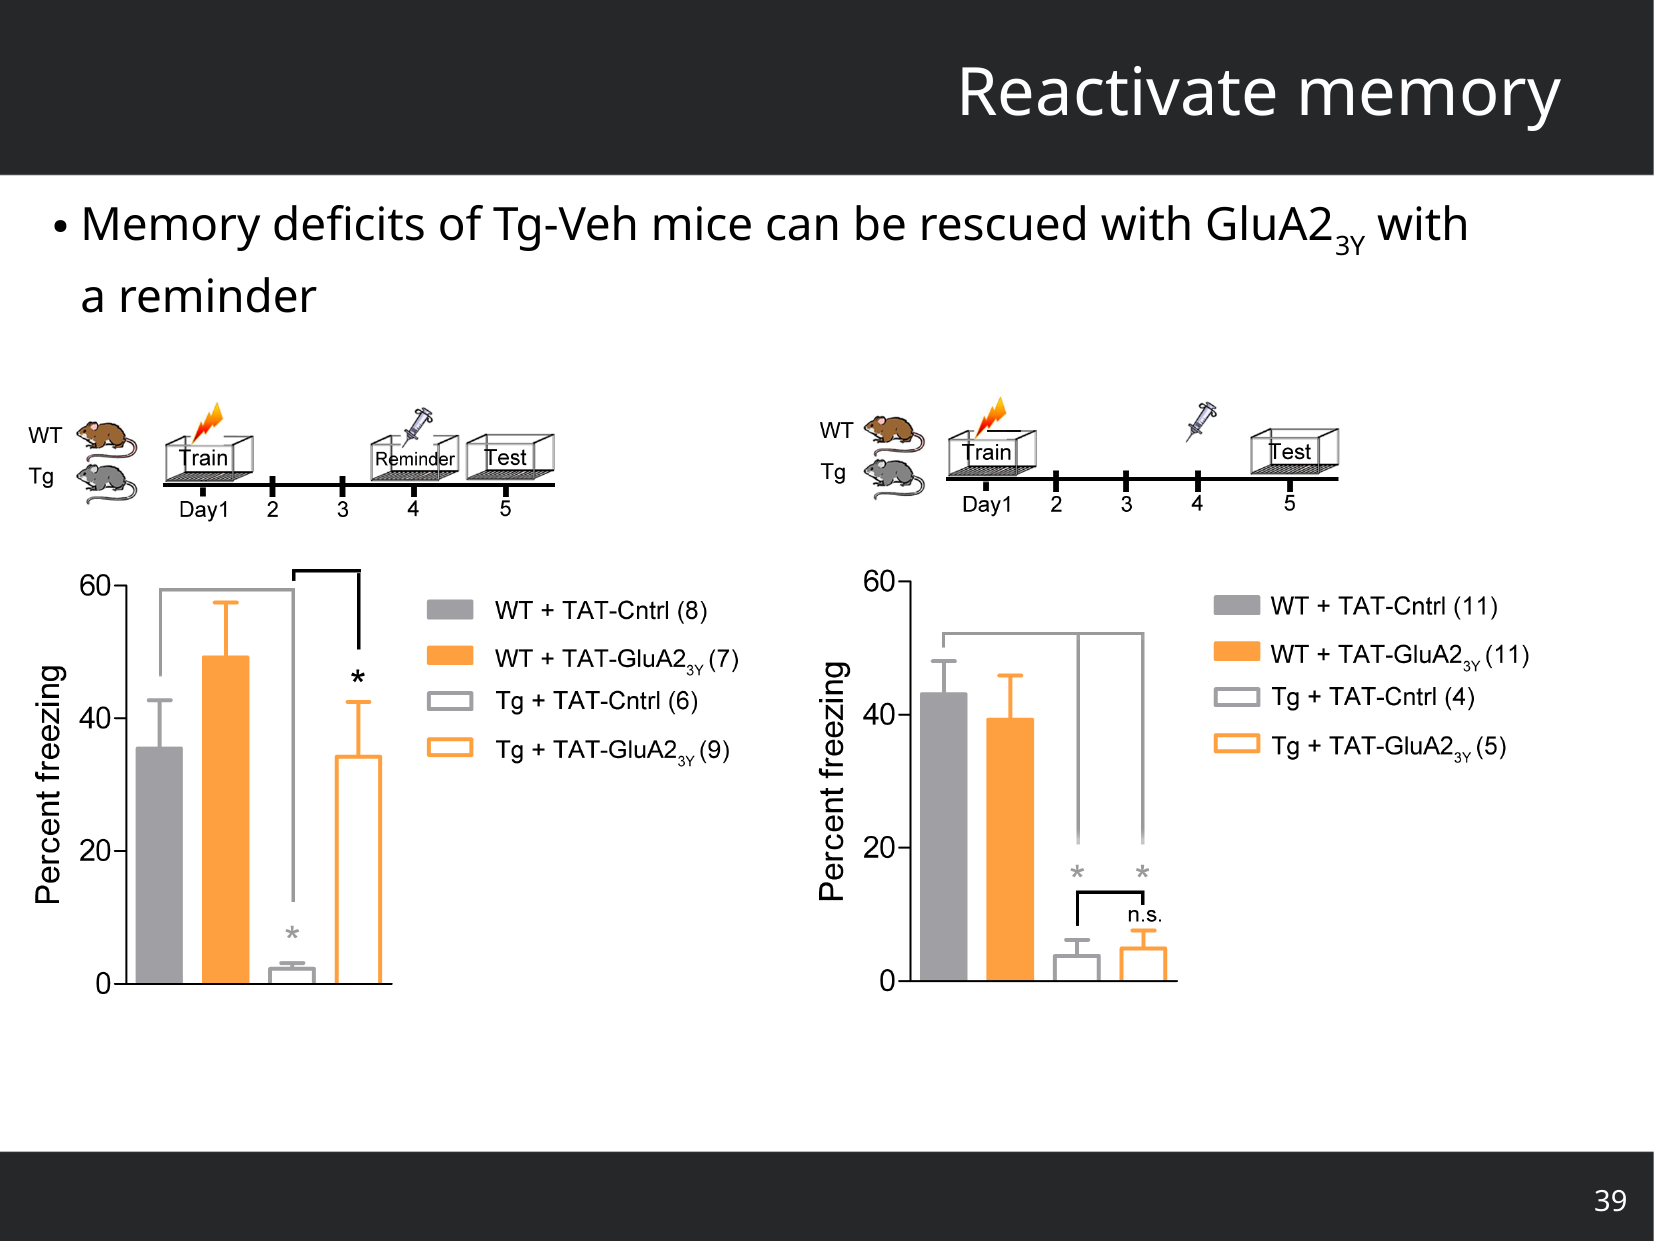

Reactivate memory
 Memory deficits of Tg-Veh mice can be rescued with GluA23Y with
 a reminder
39